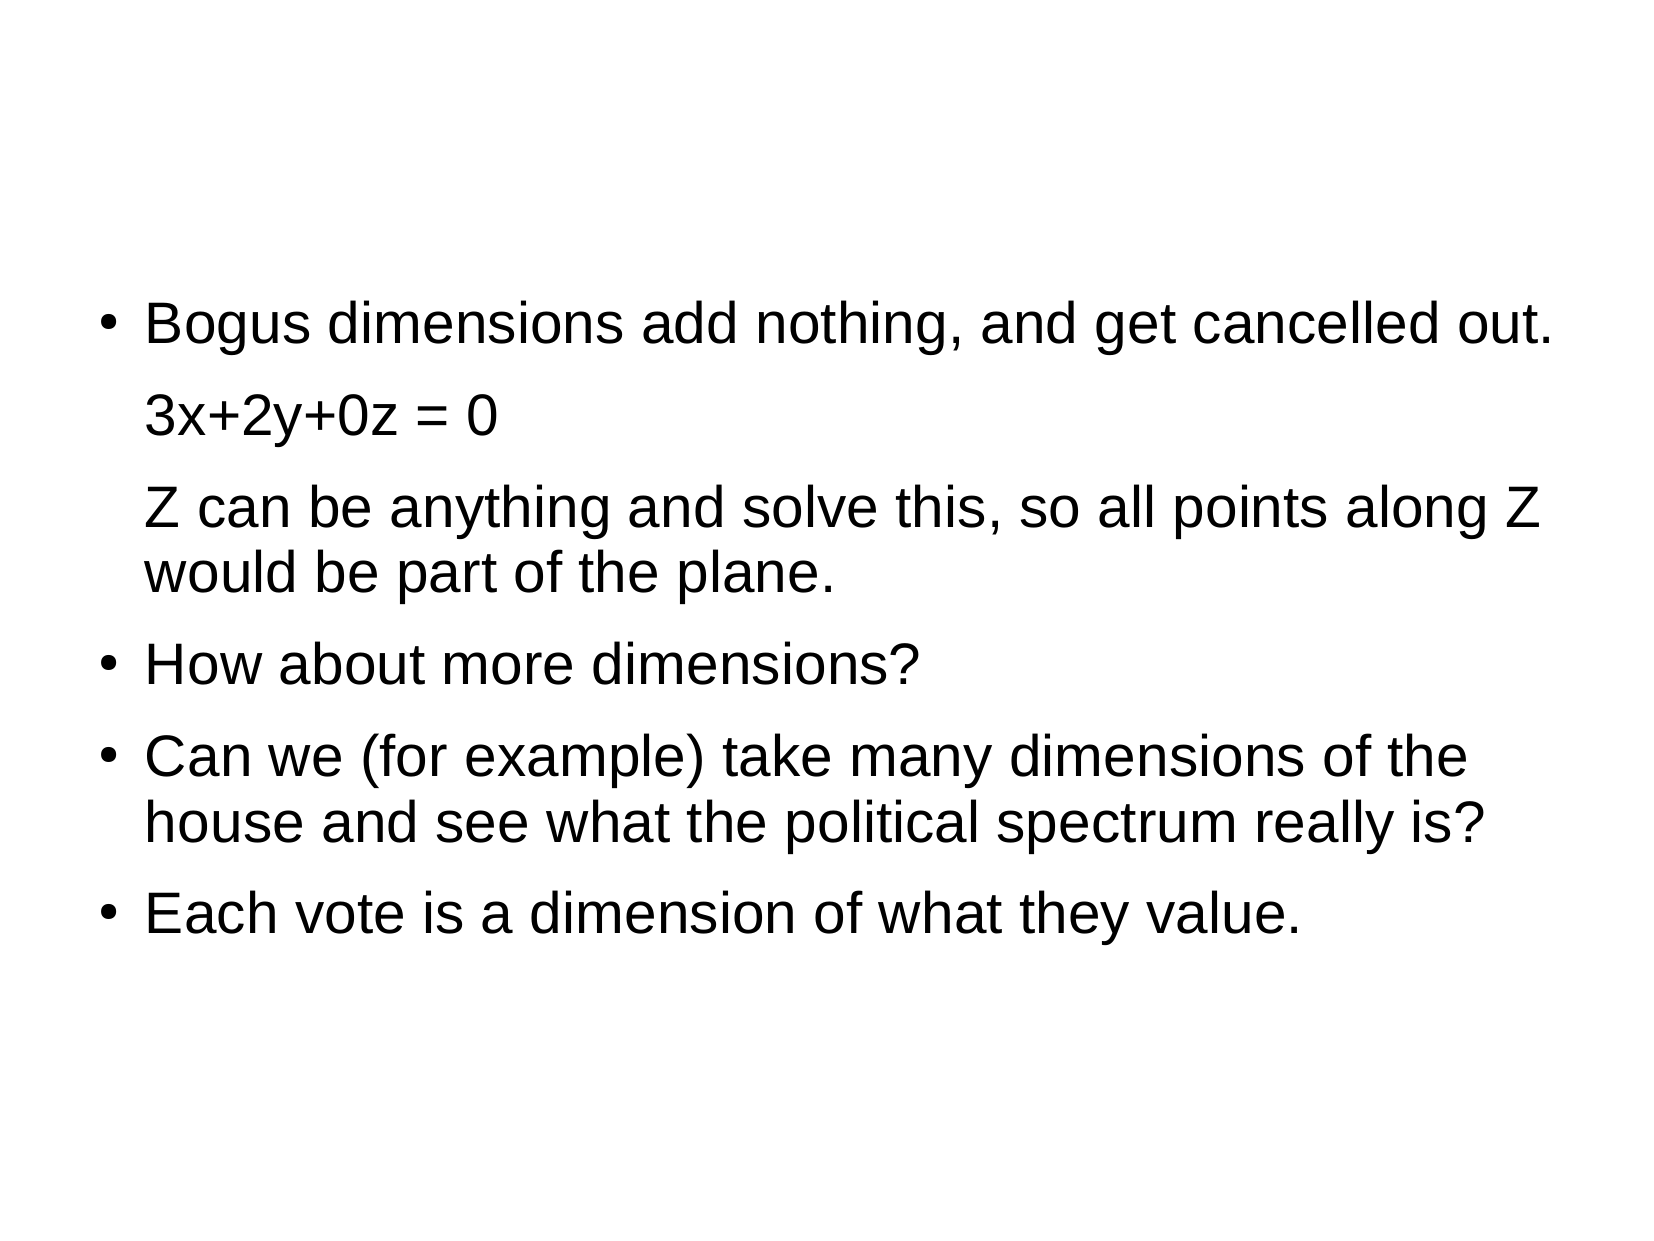

#
Bogus dimensions add nothing, and get cancelled out.
3x+2y+0z = 0
Z can be anything and solve this, so all points along Z would be part of the plane.
How about more dimensions?
Can we (for example) take many dimensions of the house and see what the political spectrum really is?
Each vote is a dimension of what they value.